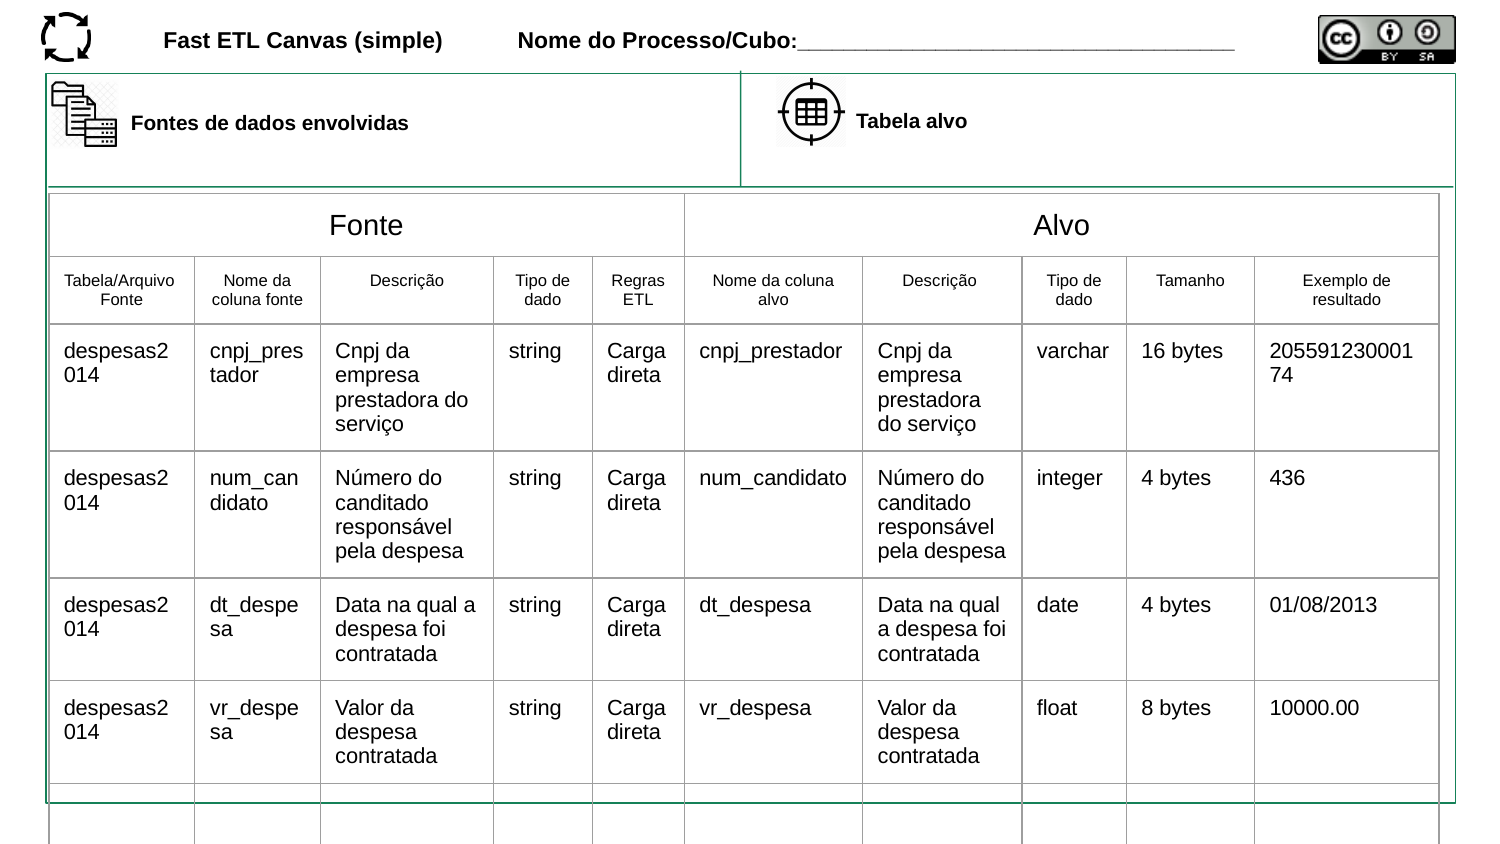

Fast ETL Canvas (simple)
Nome do Processo/Cubo:______________________________________
Tabela alvo
Fontes de dados envolvidas
| Fonte | | | | | Alvo | | | | |
| --- | --- | --- | --- | --- | --- | --- | --- | --- | --- |
| Tabela/Arquivo Fonte | Nome da coluna fonte | Descrição | Tipo de dado | Regras ETL | Nome da coluna alvo | Descrição | Tipo de dado | Tamanho | Exemplo de resultado |
| despesas2014 | cnpj\_prestador | Cnpj da empresa prestadora do serviço | string | Carga direta | cnpj\_prestador | Cnpj da empresa prestadora do serviço | varchar | 16 bytes | 20559123000174 |
| despesas2014 | num\_candidato | Número do canditado responsável pela despesa | string | Carga direta | num\_candidato | Número do canditado responsável pela despesa | integer | 4 bytes | 436 |
| despesas2014 | dt\_despesa | Data na qual a despesa foi contratada | string | Carga direta | dt\_despesa | Data na qual a despesa foi contratada | date | 4 bytes | 01/08/2013 |
| despesas2014 | vr\_despesa | Valor da despesa contratada | string | Carga direta | vr\_despesa | Valor da despesa contratada | float | 8 bytes | 10000.00 |
| | | | | | | | | | |
| | | | | | | | | | |
| | | | | | | | | | |